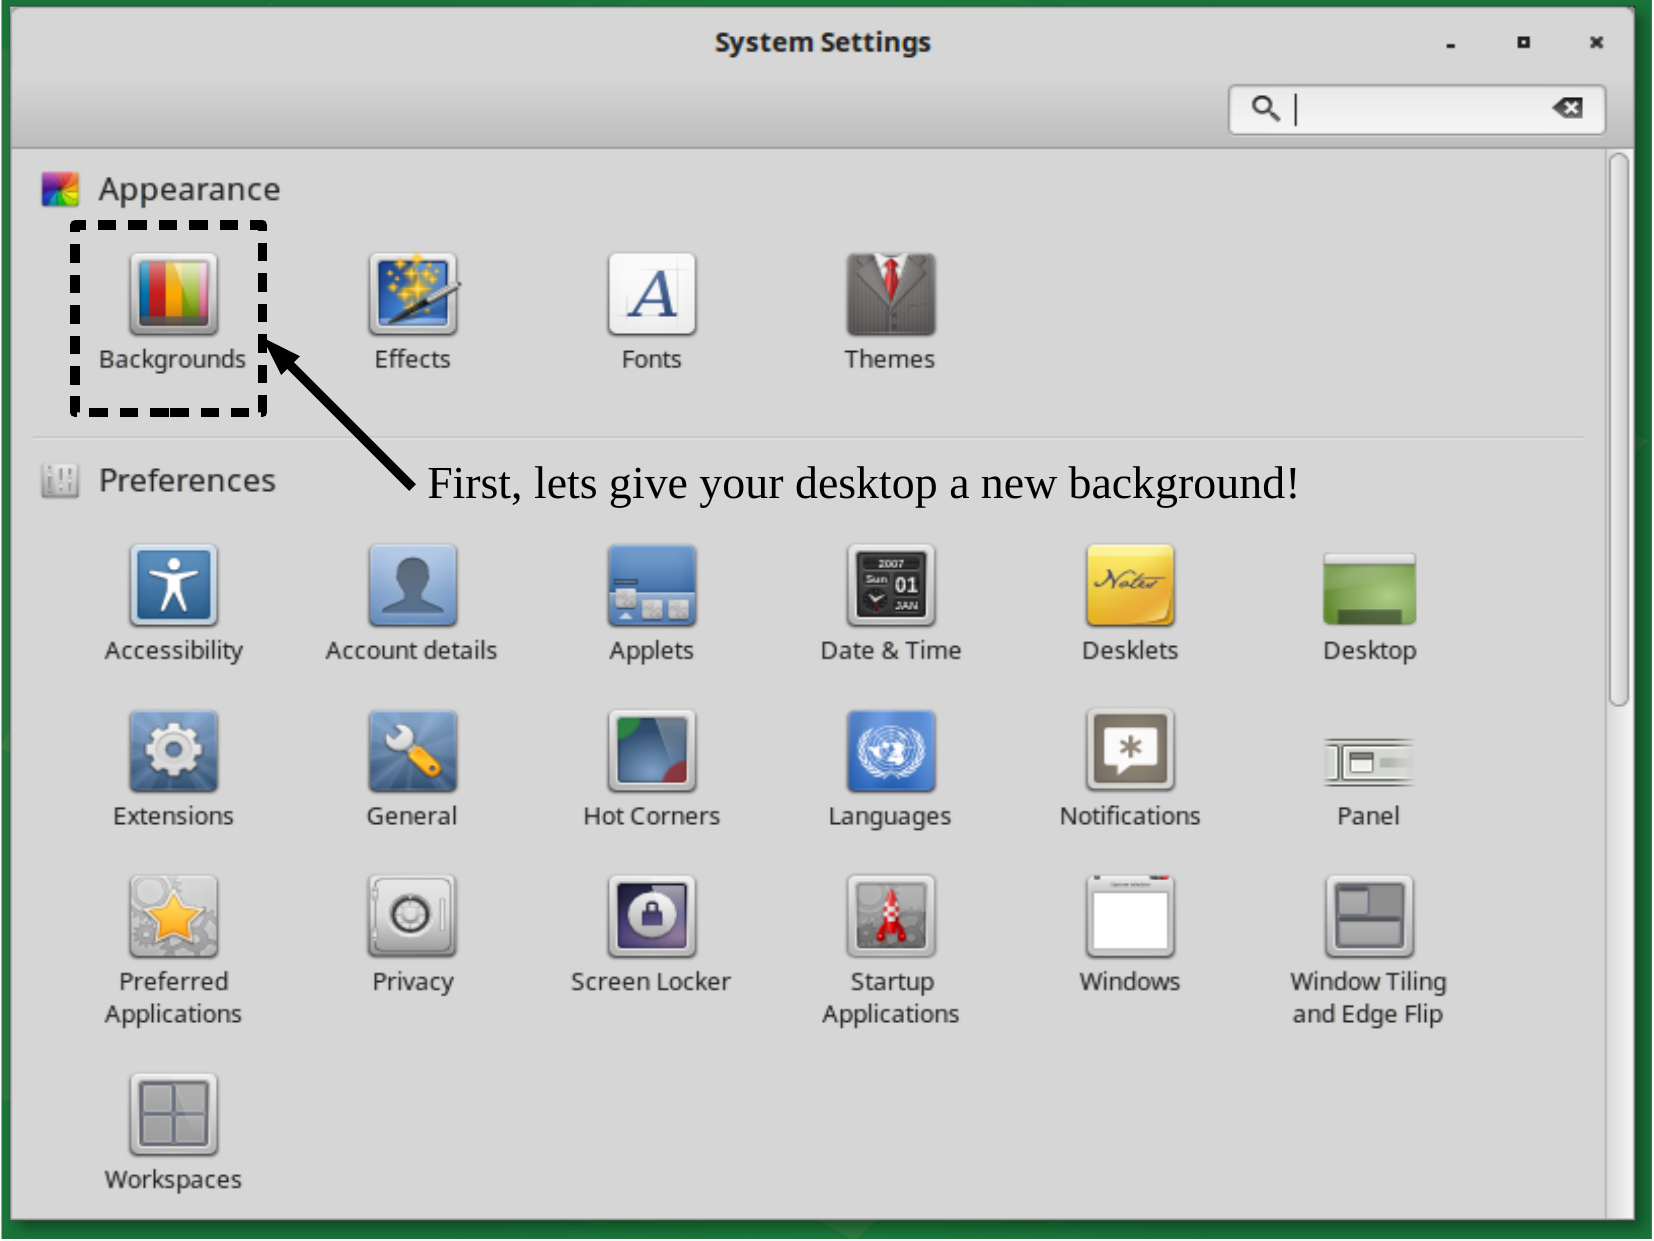

First, lets give your desktop a new background!